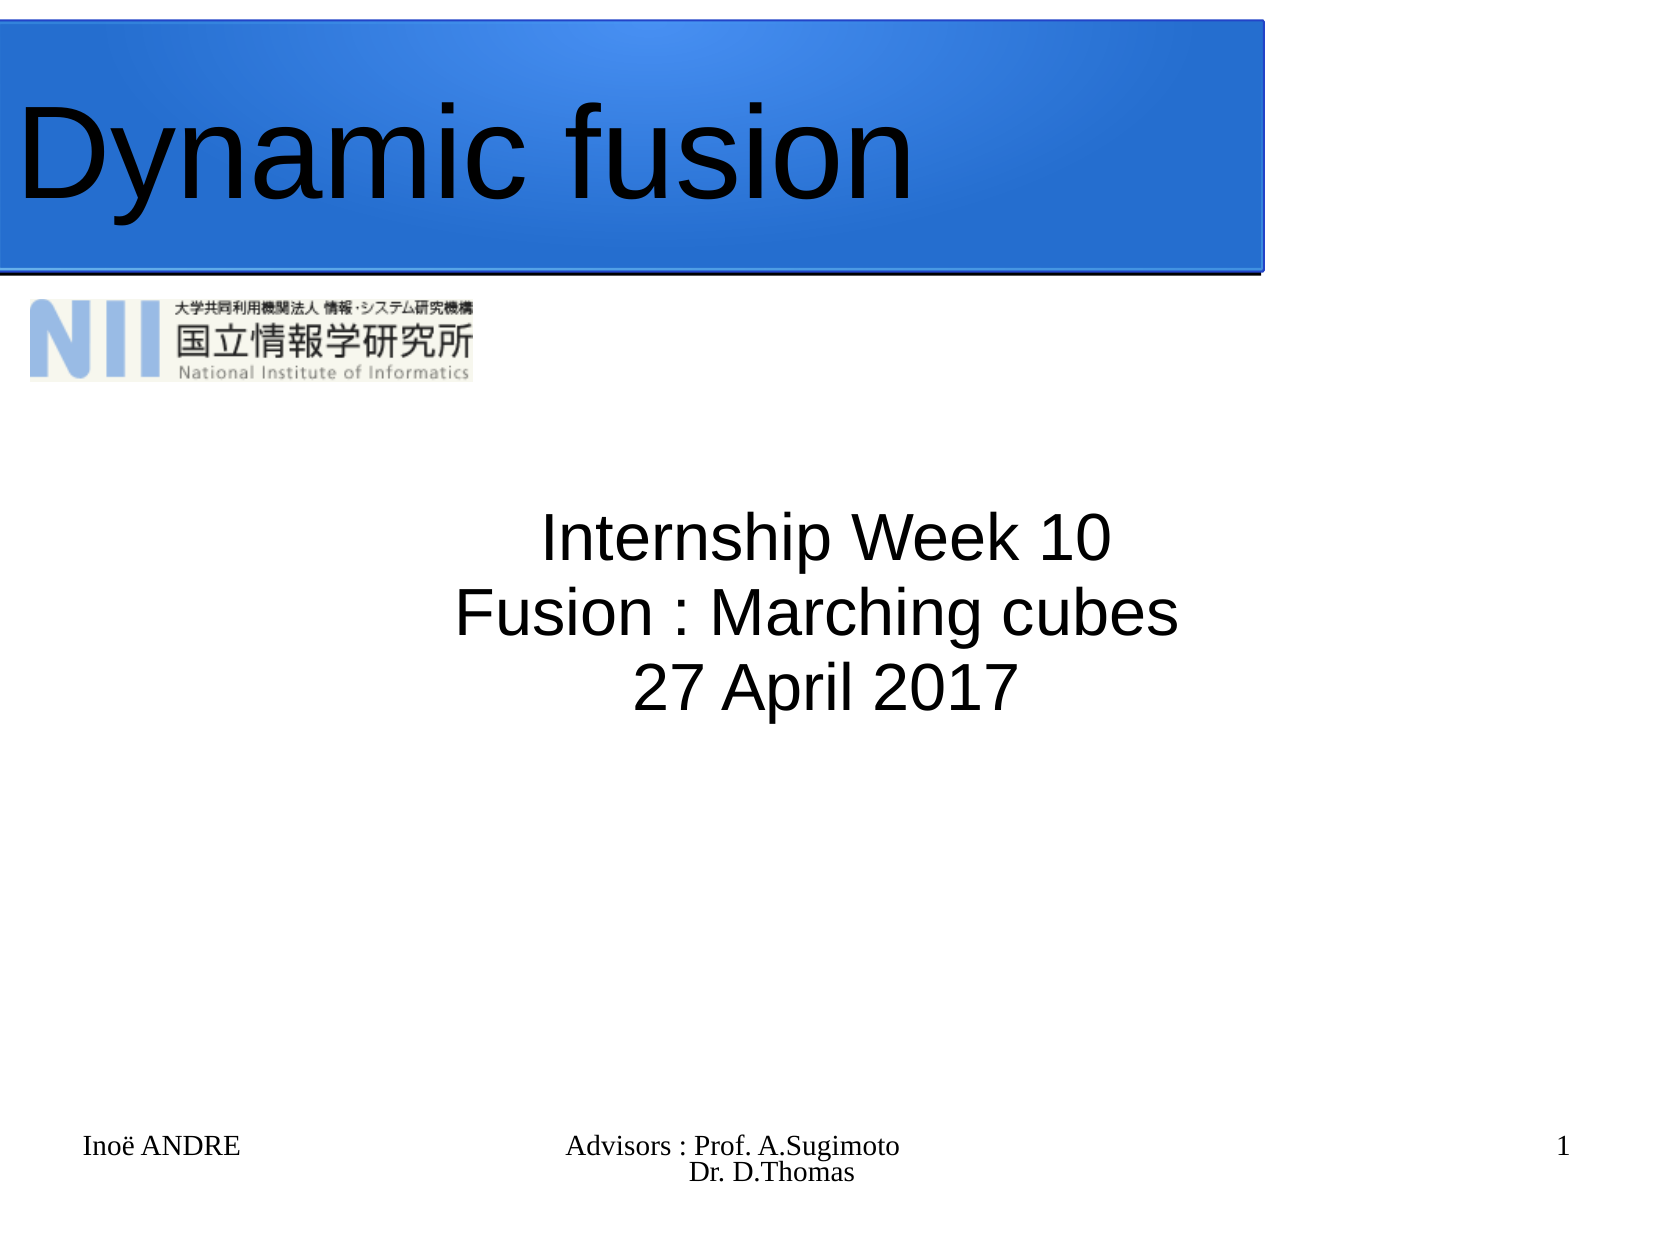

# Dynamic fusion
Internship Week 10
Fusion : Marching cubes
27 April 2017
Inoë ANDRE
Advisors : Prof. A.Sugimoto Dr. D.Thomas
1